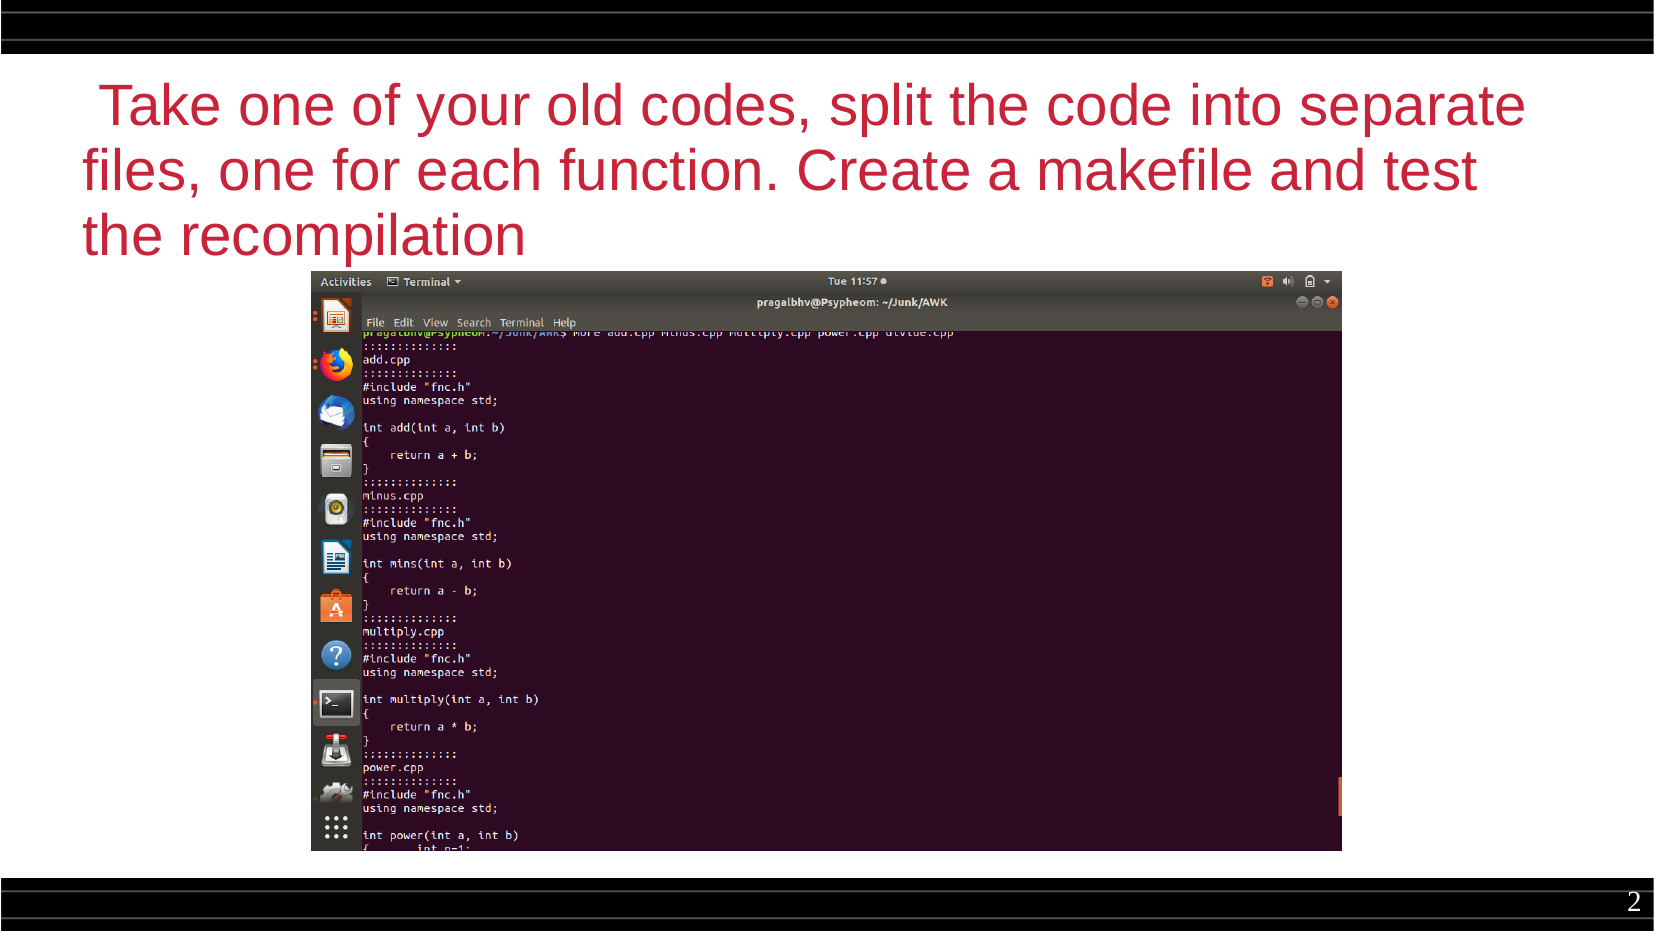

# Take one of your old codes, split the code into separate files, one for each function. Create a makefile and test the recompilation